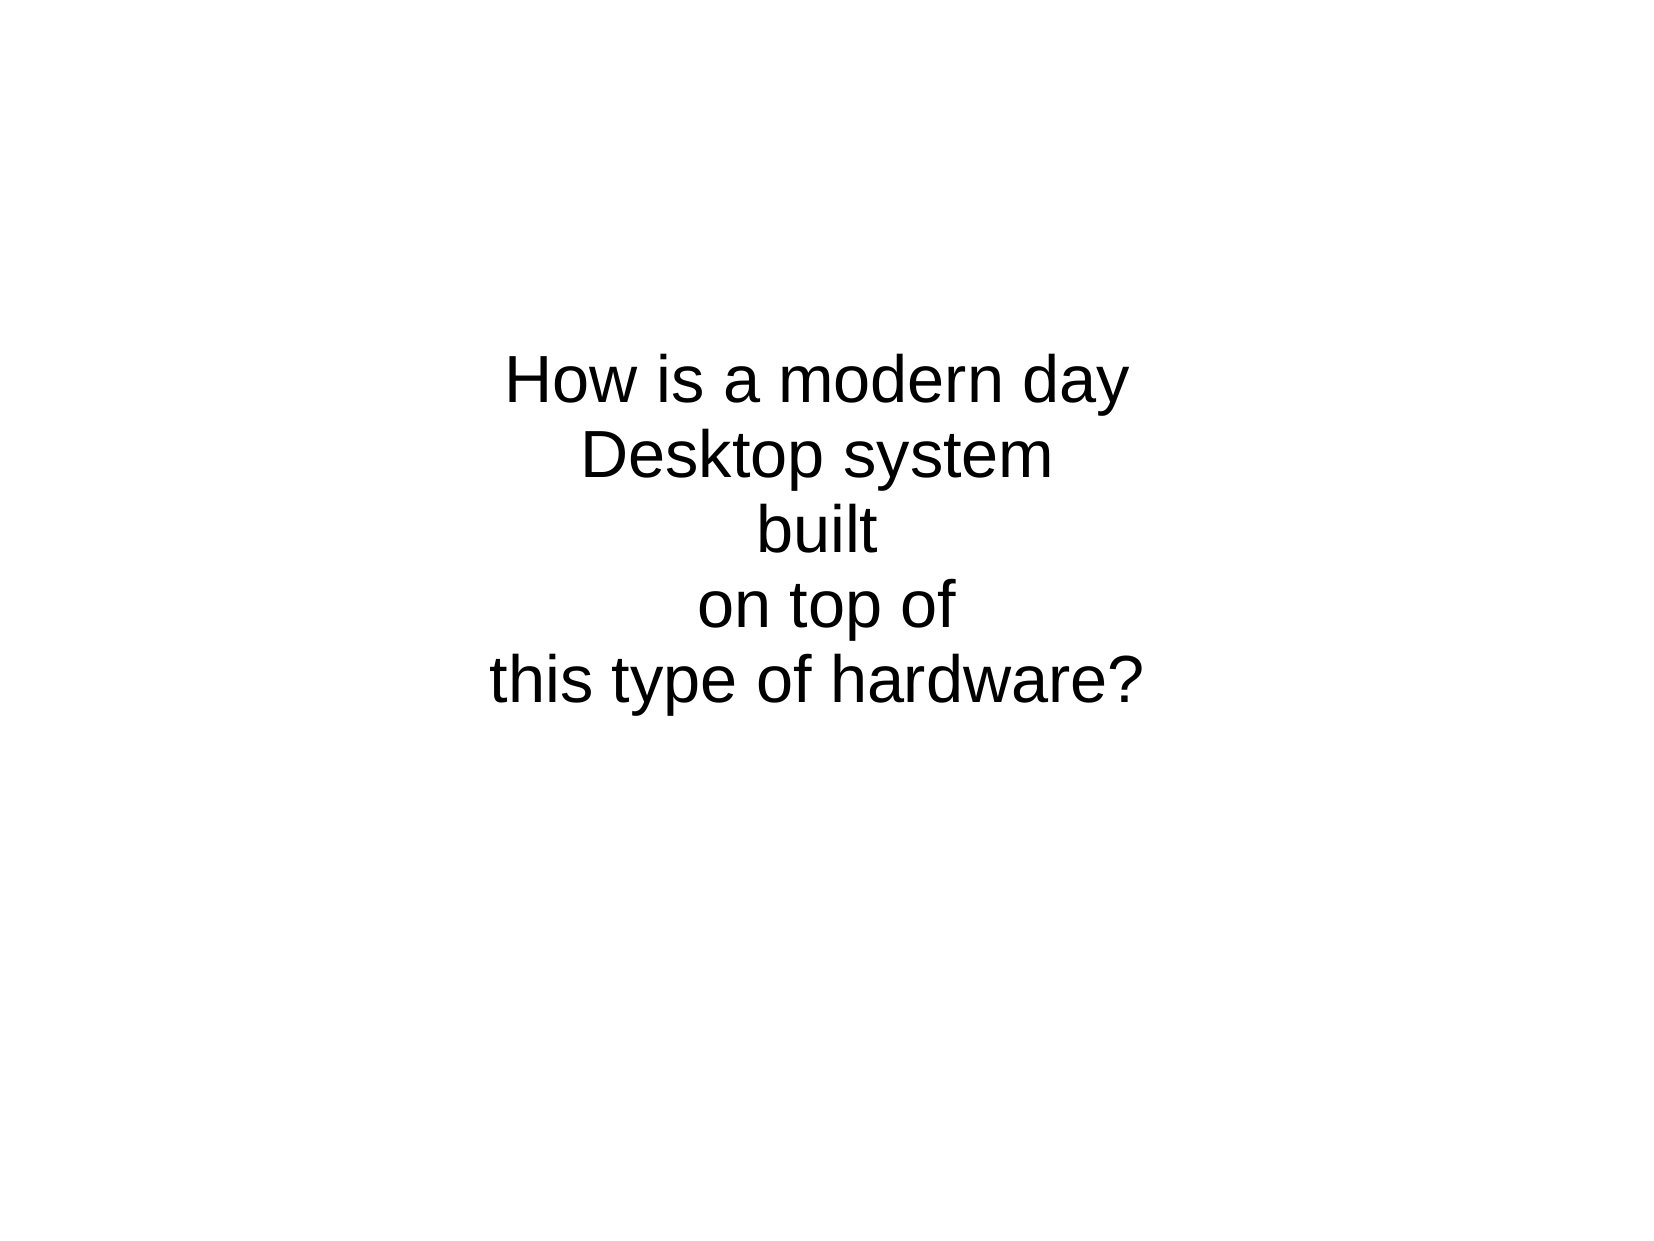

# How is a modern day
Desktop system
built
on top of
this type of hardware?